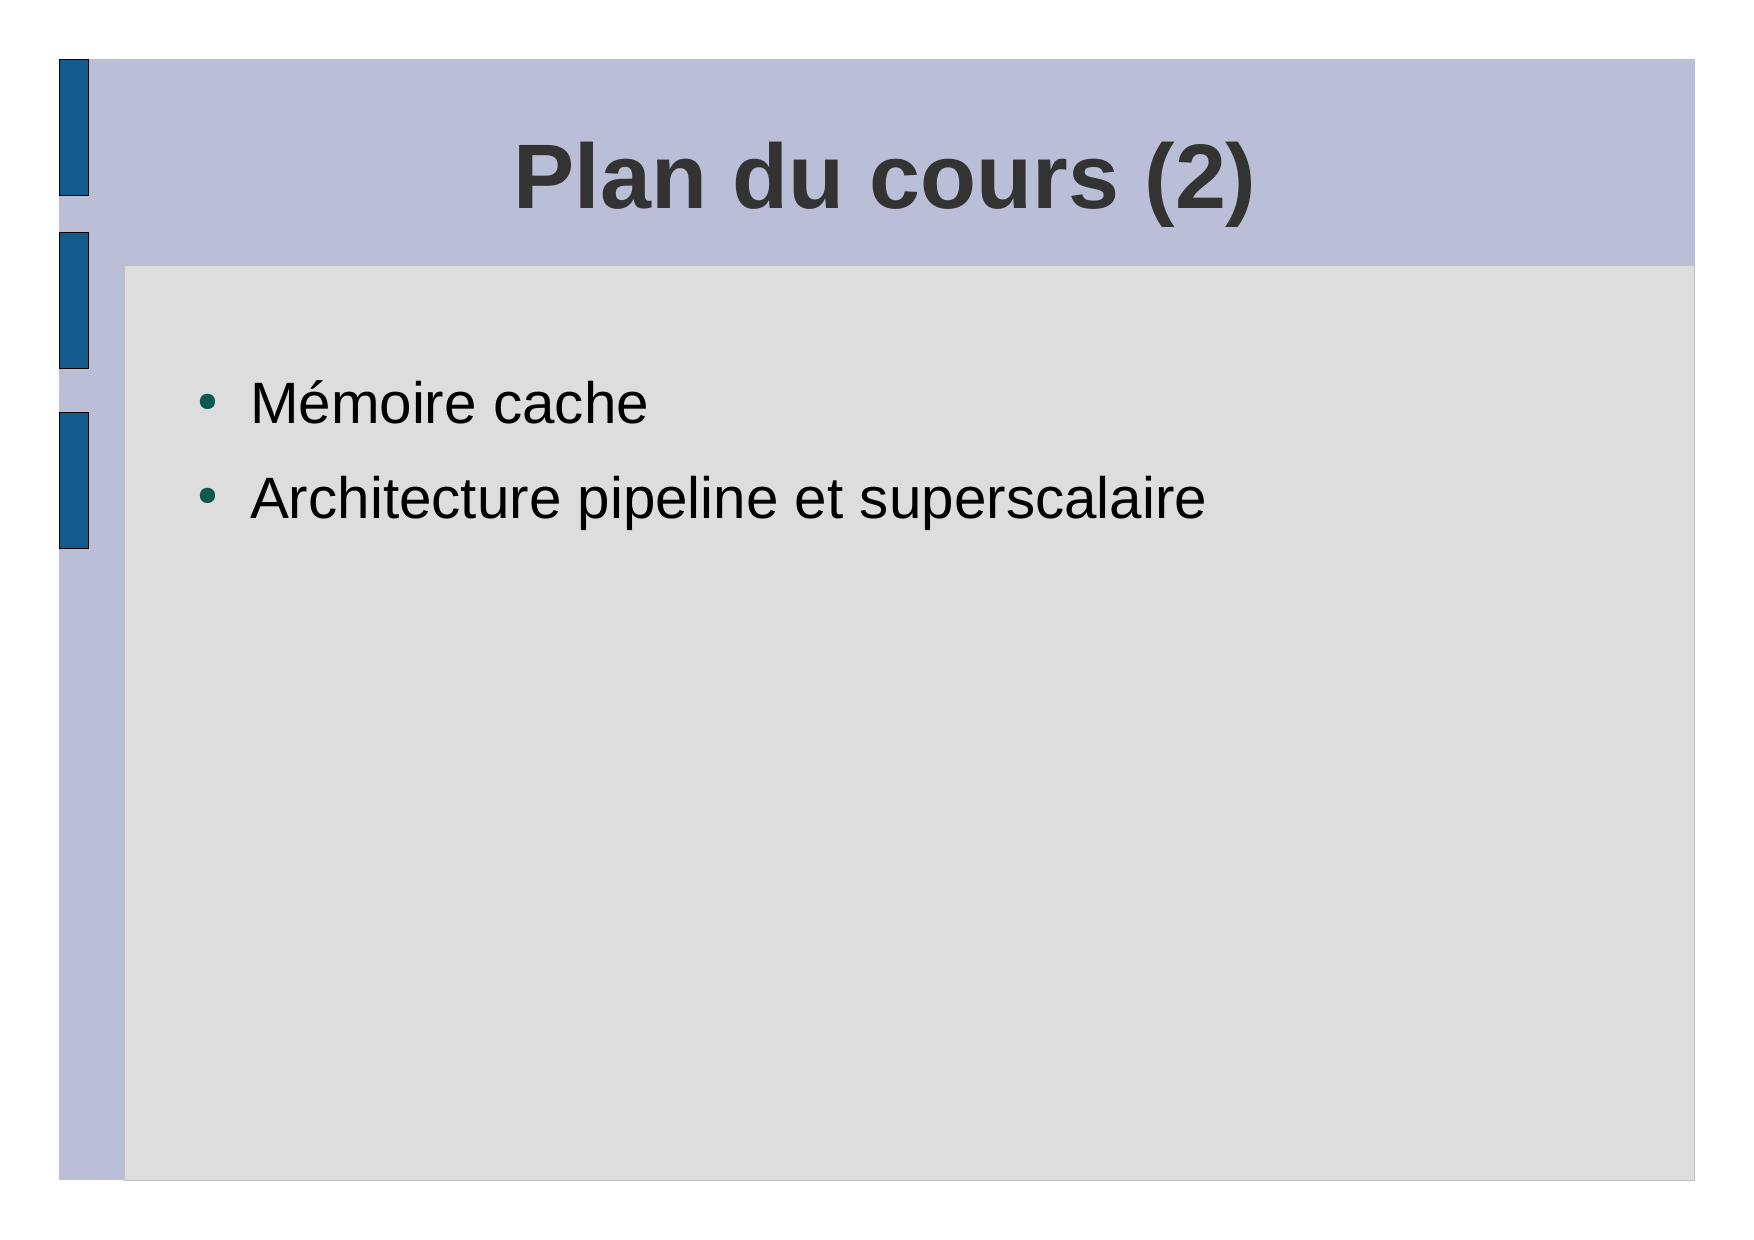

# Plan du cours (2)
Mémoire cache
Architecture pipeline et superscalaire